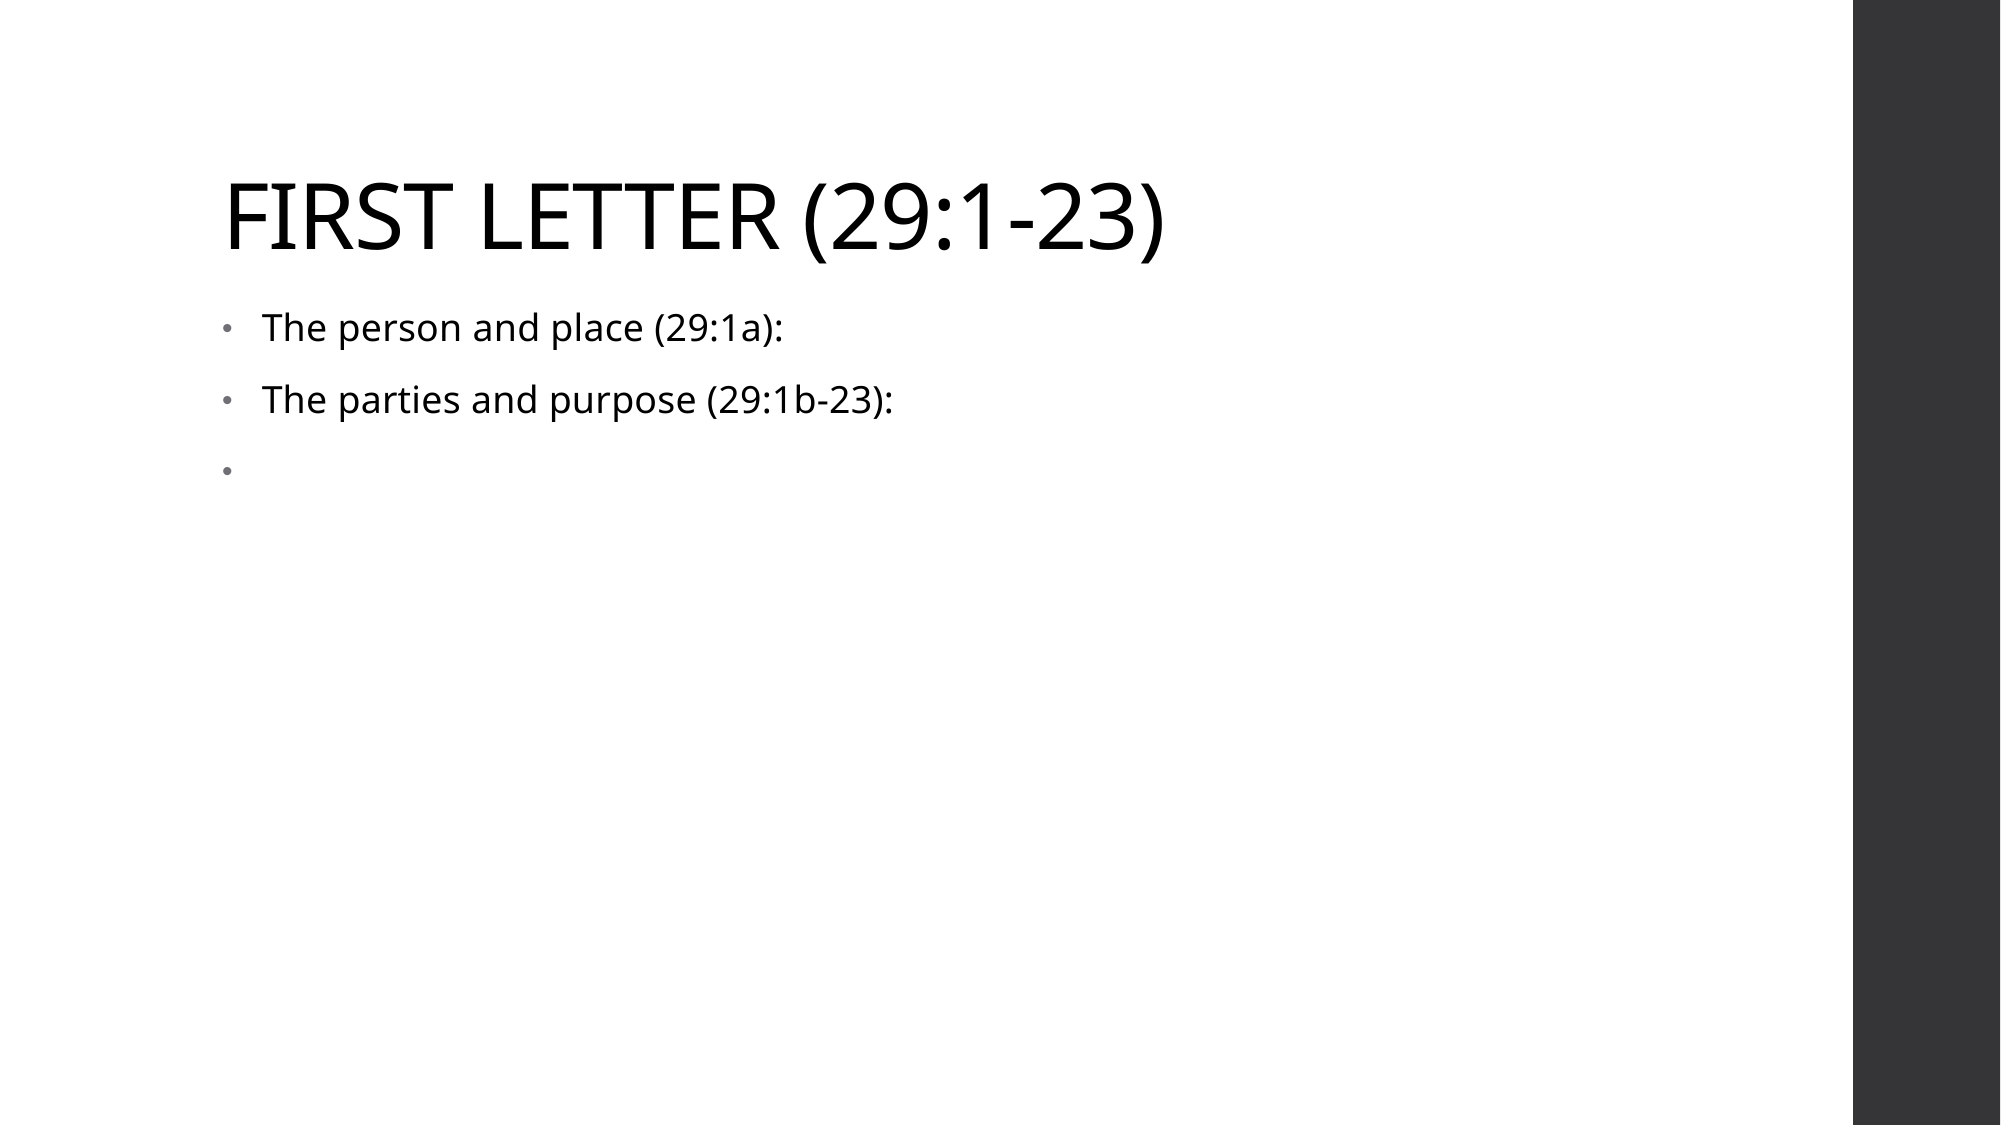

# FIRST LETTER (29:1-23)
 The person and place (29:1a):
 The parties and purpose (29:1b-23):